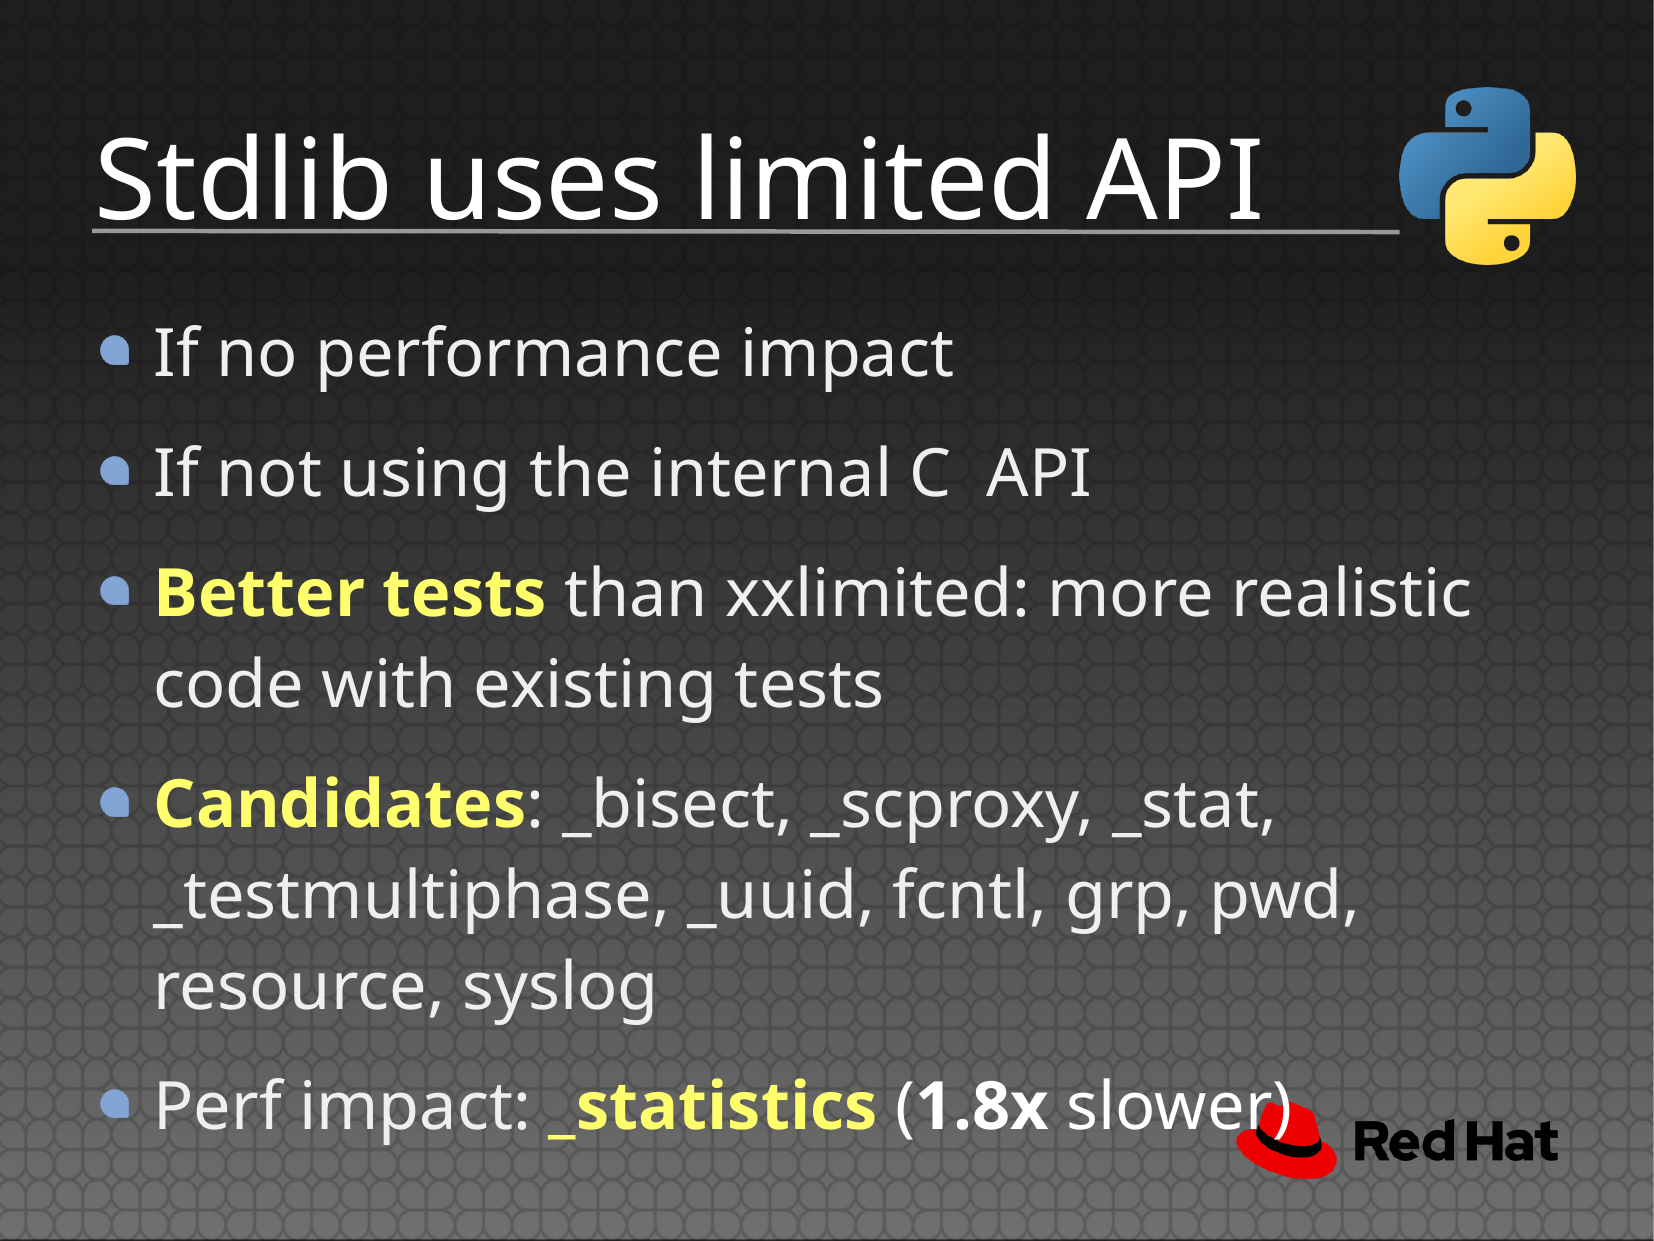

Stdlib uses limited API
# If no performance impact
If not using the internal C API
Better tests than xxlimited: more realistic code with existing tests
Candidates: _bisect, _scproxy, _stat, _testmultiphase, _uuid, fcntl, grp, pwd, resource, syslog
Perf impact: _statistics (1.8x slower)